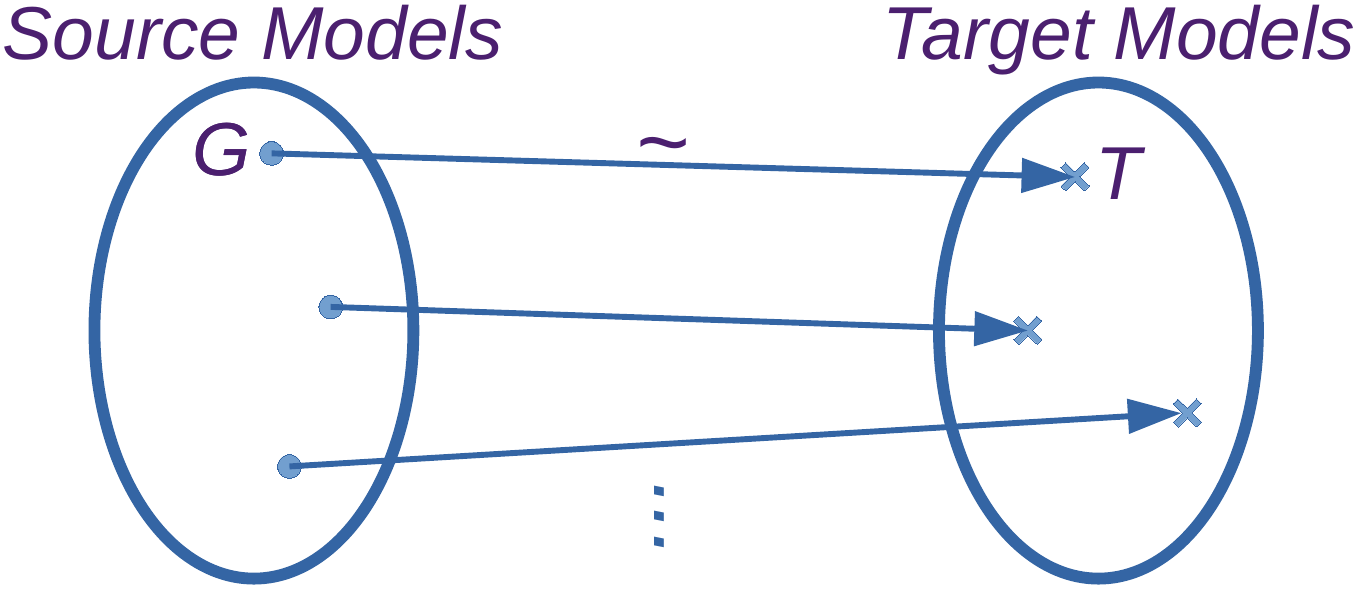

Source Models
Target Models
~
G
G
T
...